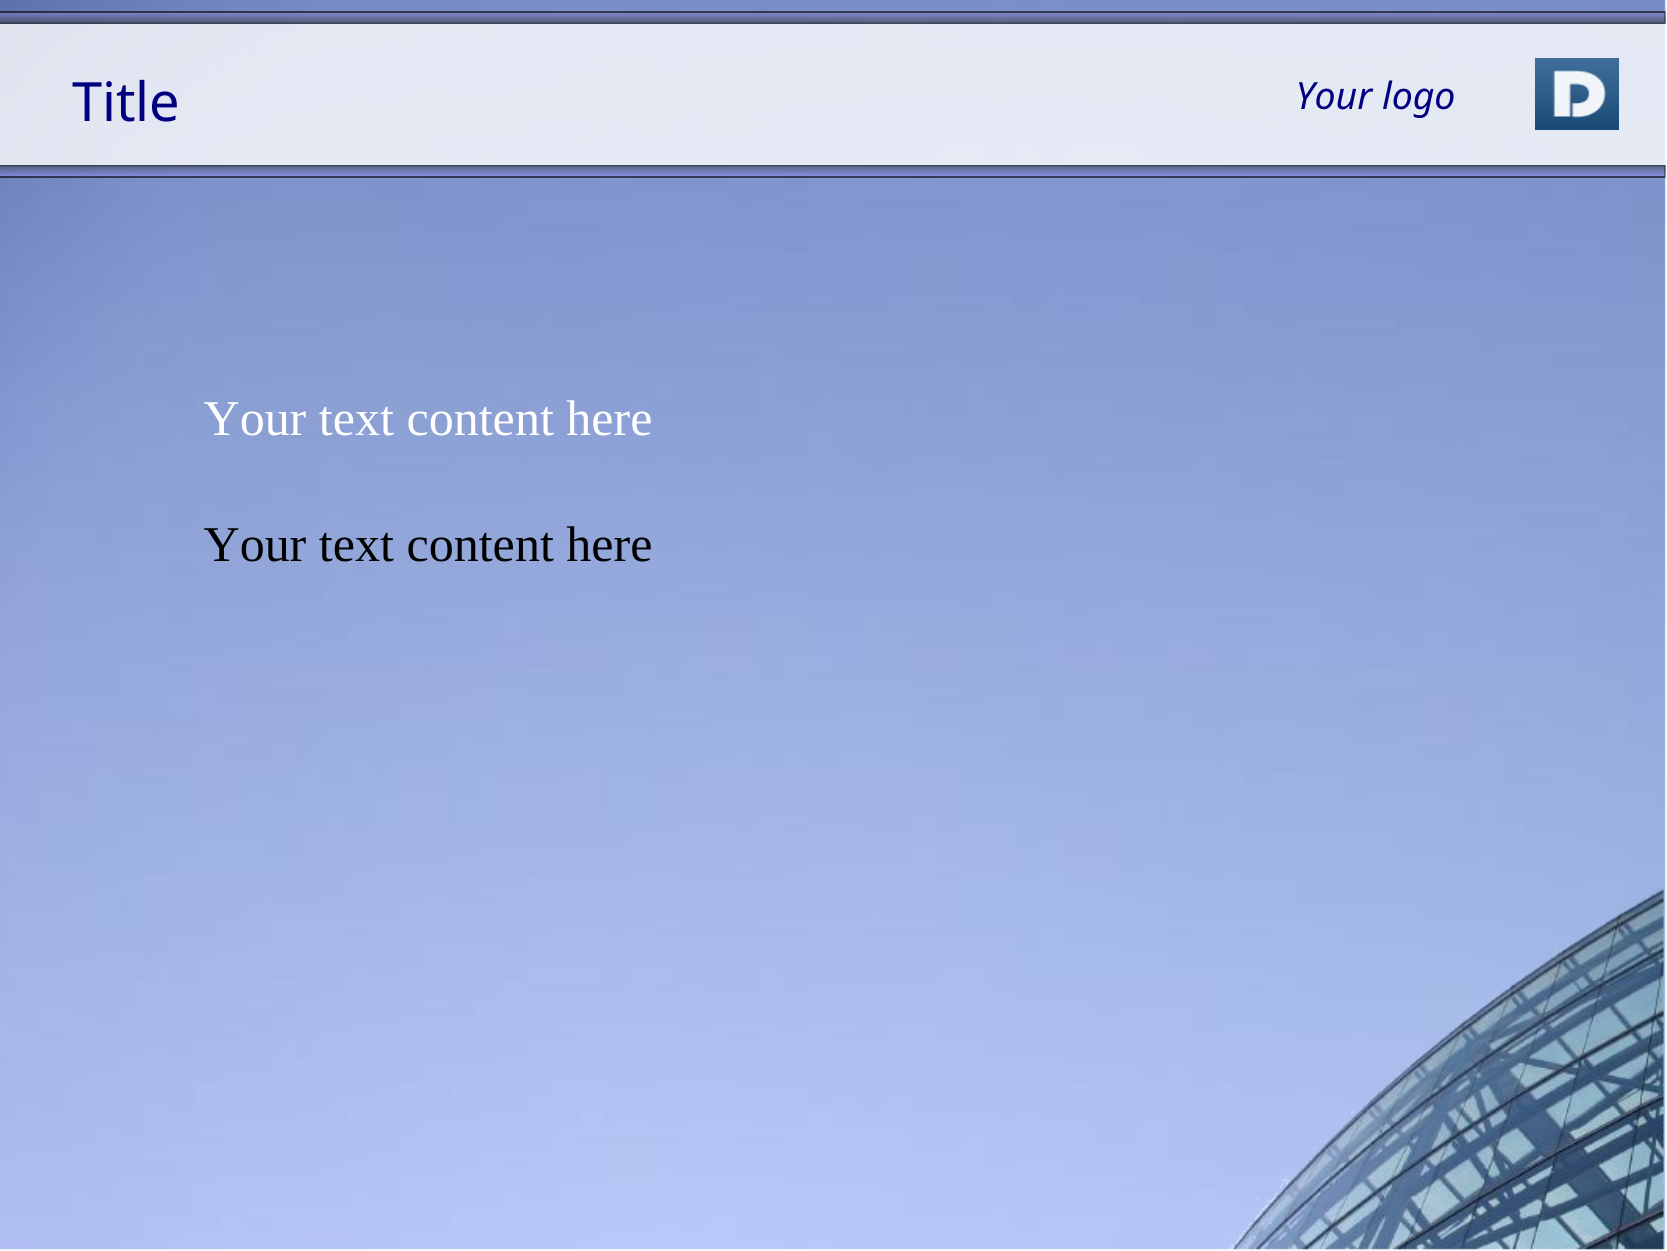

Title
Your logo
Your text content here
Your text content here